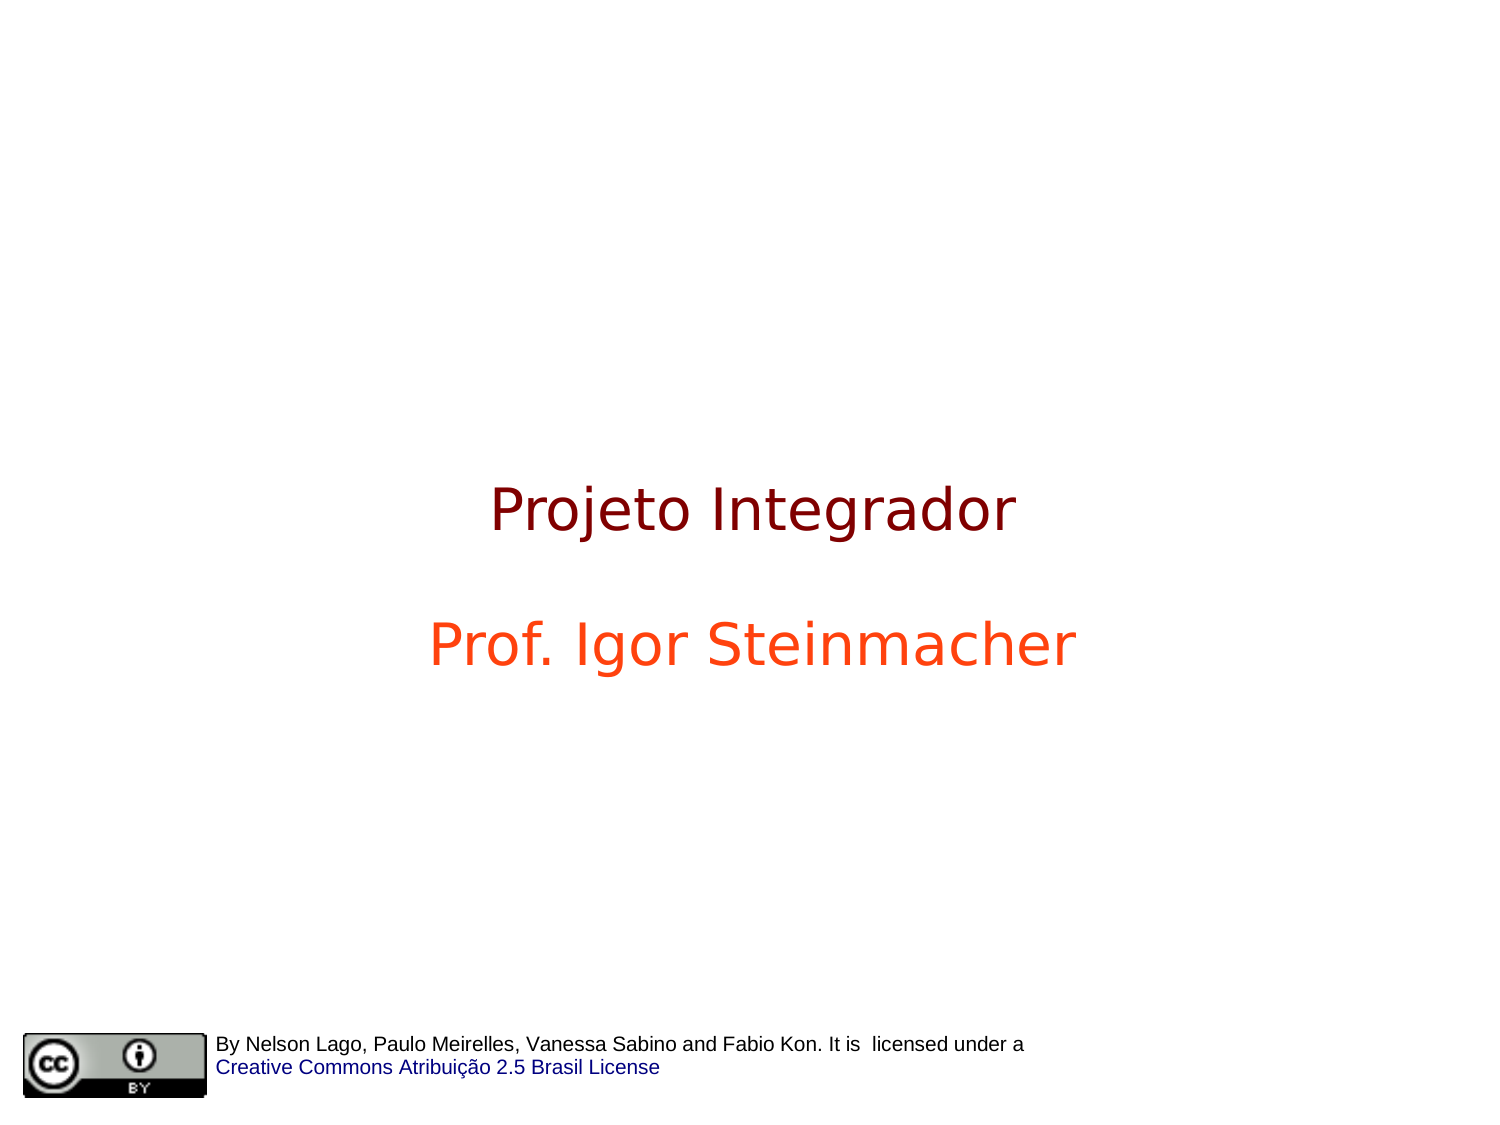

# Projeto Integrador
Prof. Igor Steinmacher
By Nelson Lago, Paulo Meirelles, Vanessa Sabino and Fabio Kon. It is licensed under a Creative Commons Atribuição 2.5 Brasil License